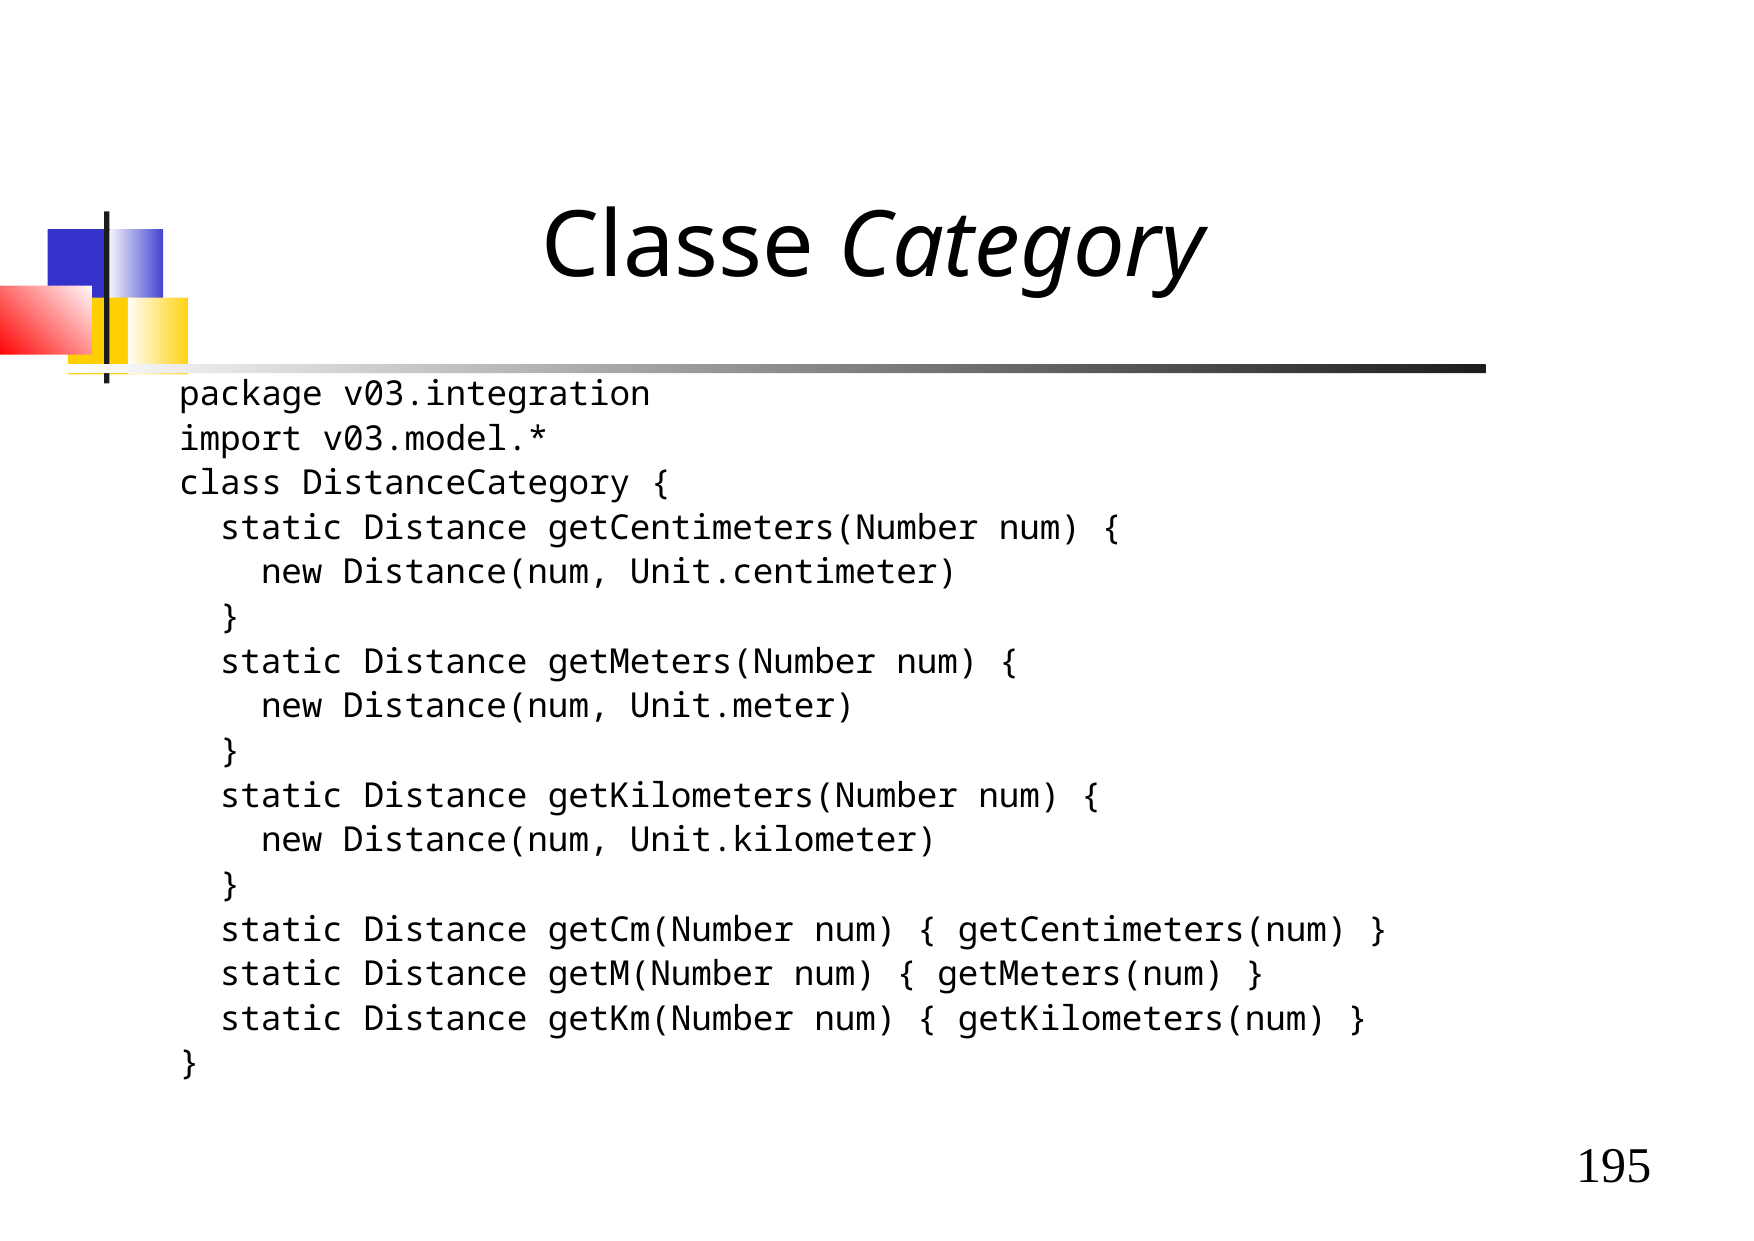

# Classe Category
package v03.integration
import v03.model.*
class DistanceCategory {
 static Distance getCentimeters(Number num) {
 new Distance(num, Unit.centimeter)
 }
 static Distance getMeters(Number num) {
 new Distance(num, Unit.meter)
 }
 static Distance getKilometers(Number num) {
 new Distance(num, Unit.kilometer)
 }
 static Distance getCm(Number num) { getCentimeters(num) }
 static Distance getM(Number num) { getMeters(num) }
 static Distance getKm(Number num) { getKilometers(num) }
}